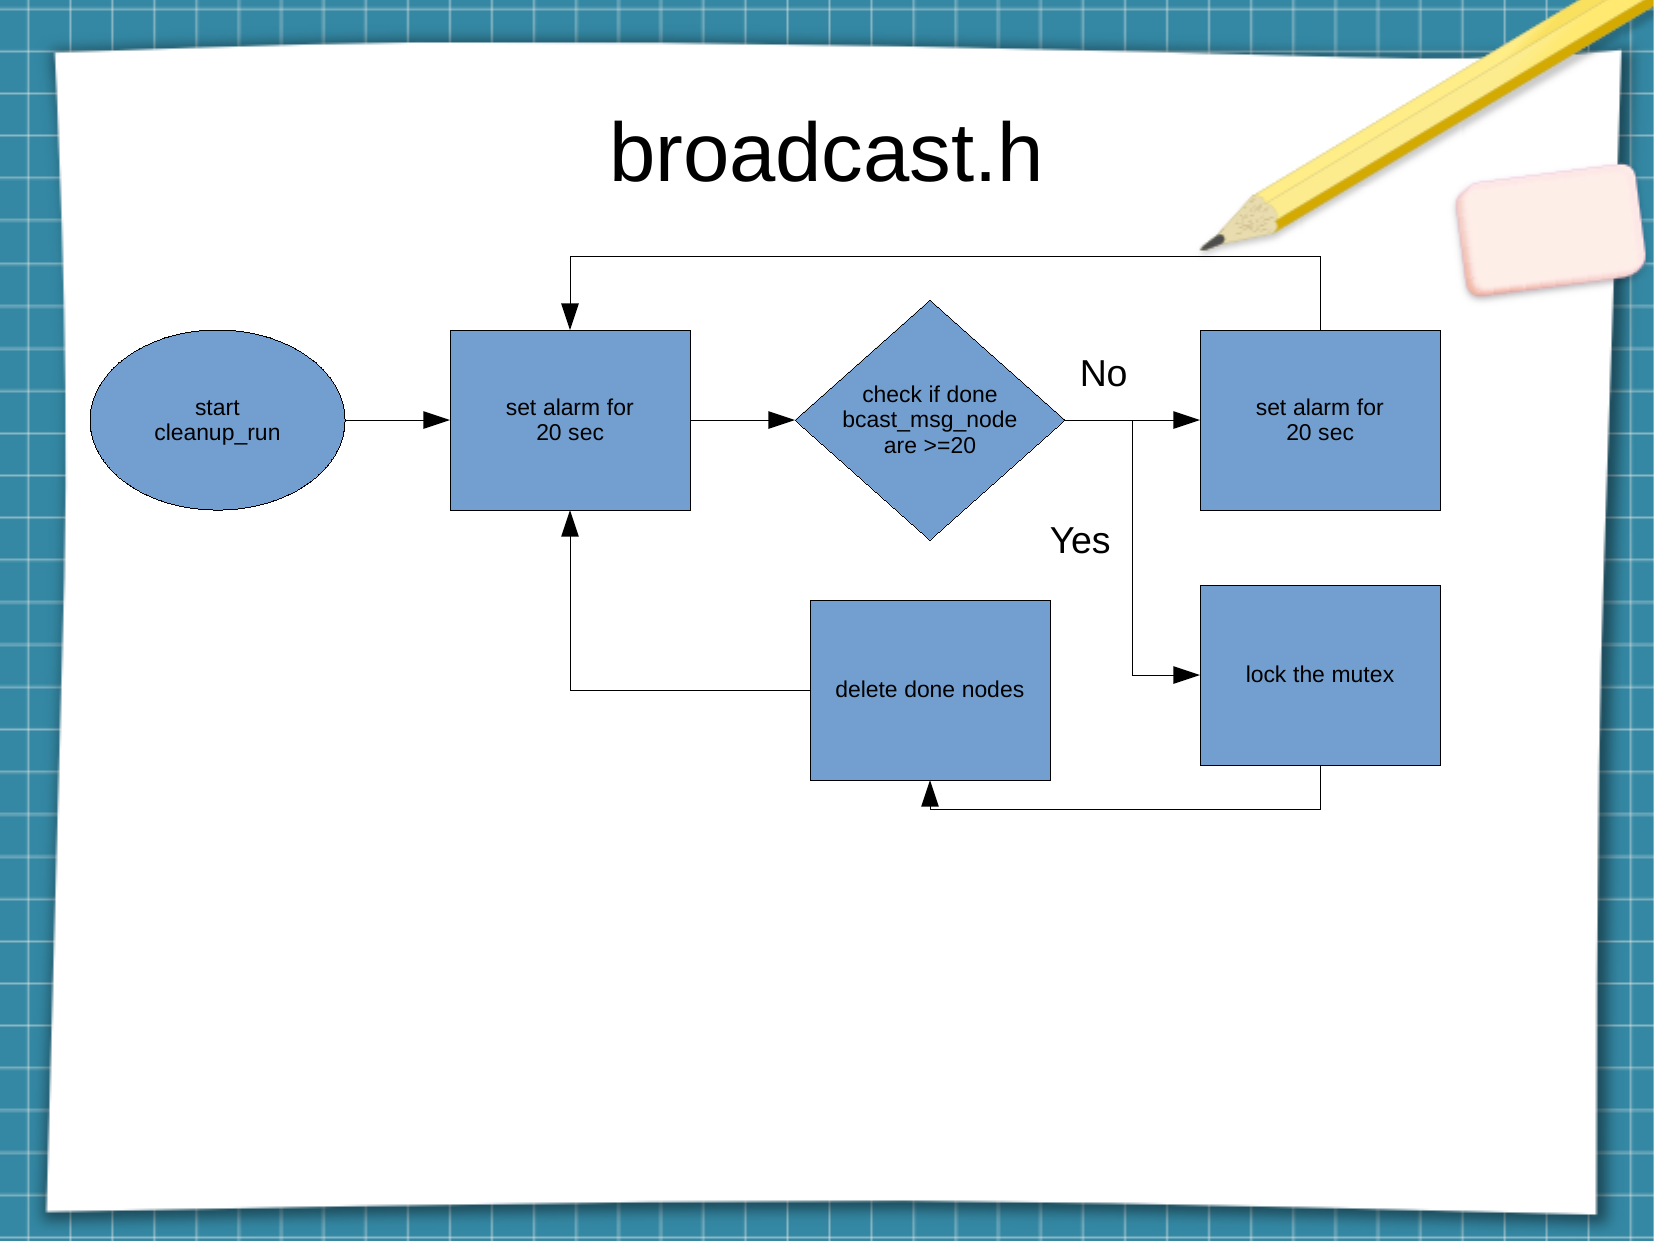

# broadcast.h
check if done
bcast_msg_node
are >=20
start
cleanup_run
set alarm for
20 sec
set alarm for
20 sec
No
Yes
lock the mutex
delete done nodes